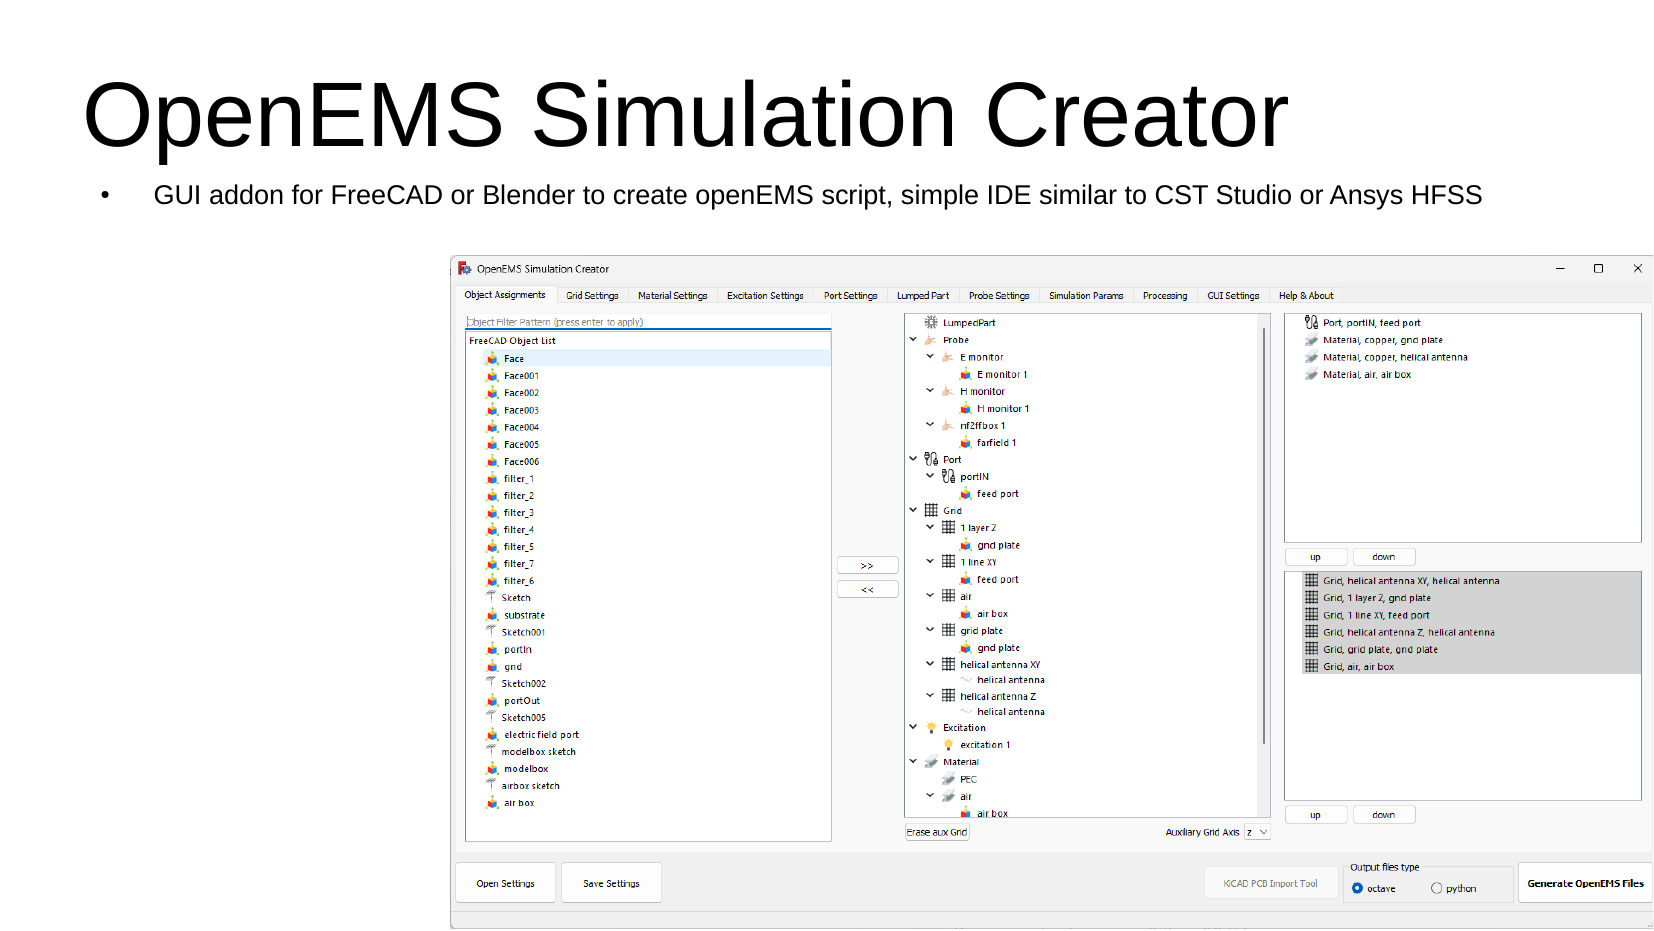

# OpenEMS Simulation Creator
GUI addon for FreeCAD or Blender to create openEMS script, simple IDE similar to CST Studio or Ansys HFSS